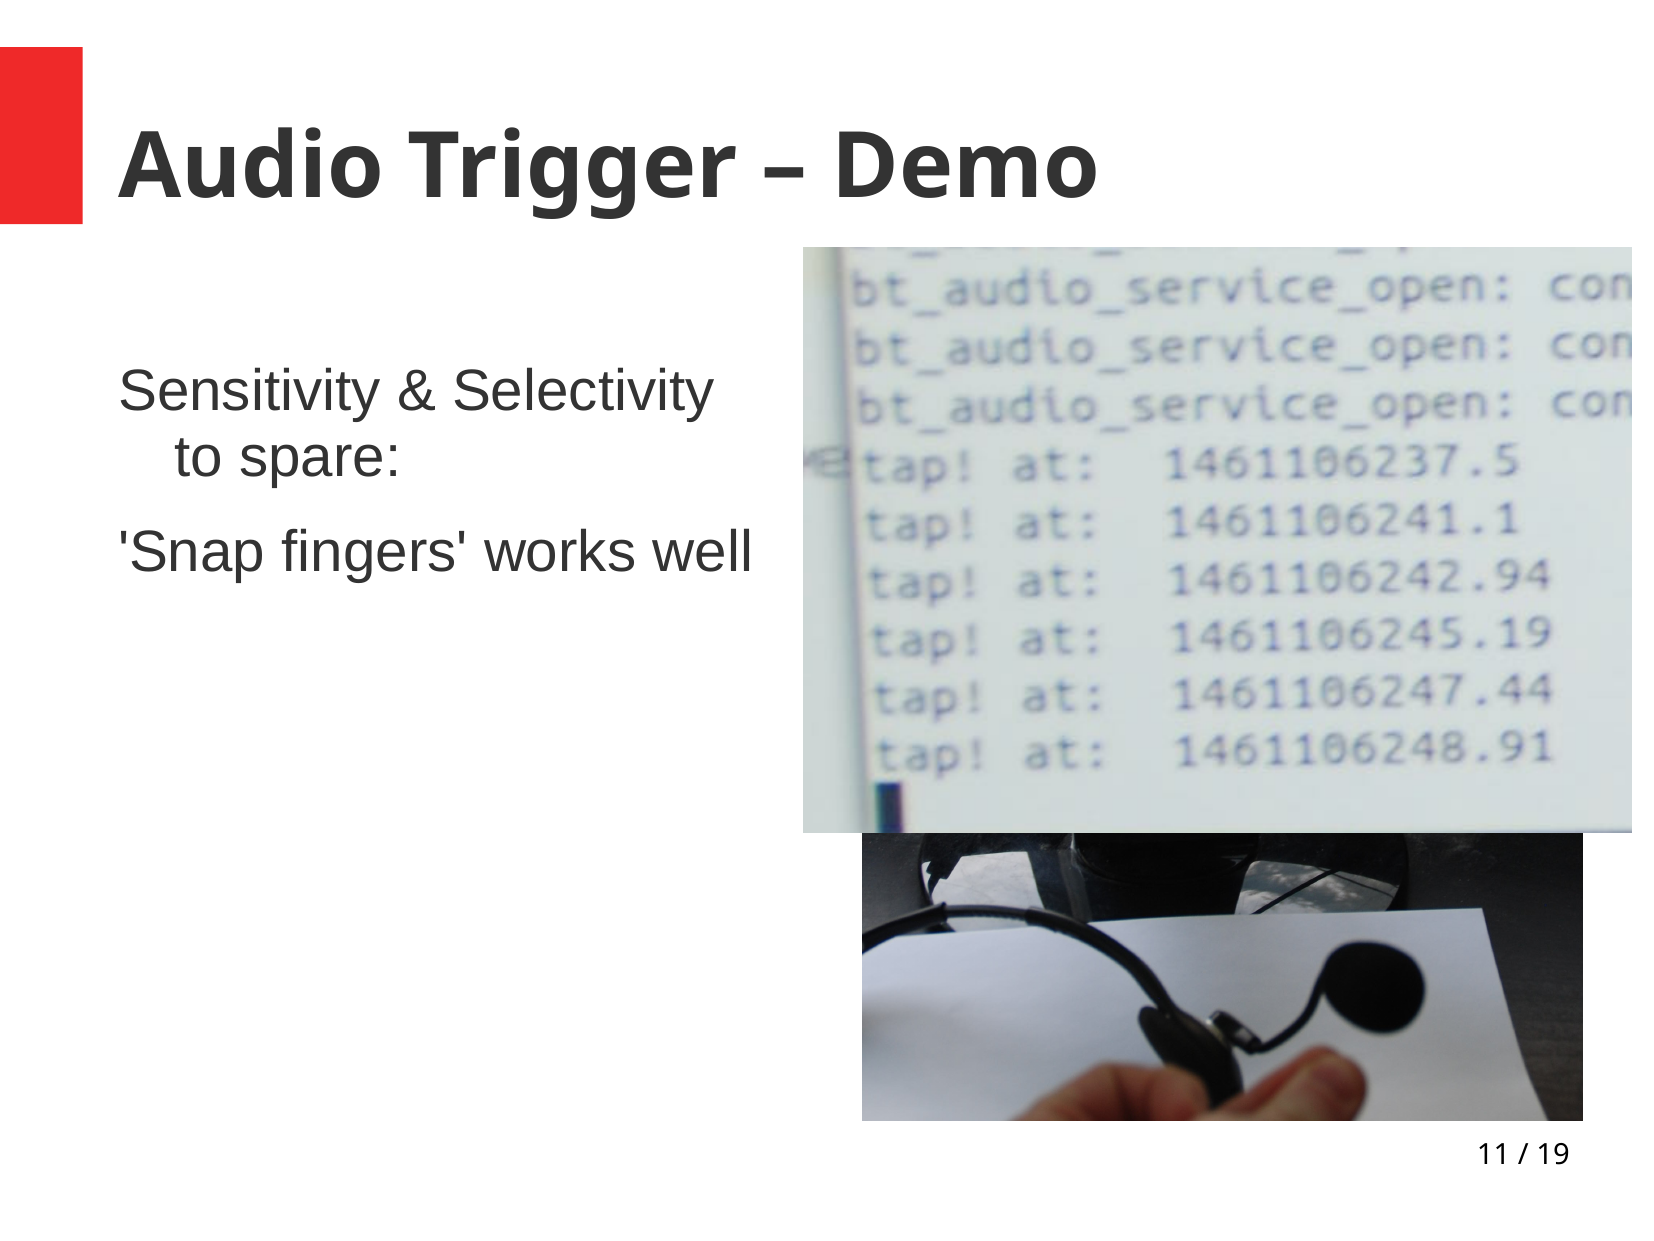

# Audio Trigger – Demo
Sensitivity & Selectivity
to spare:
'Snap fingers' works well
11